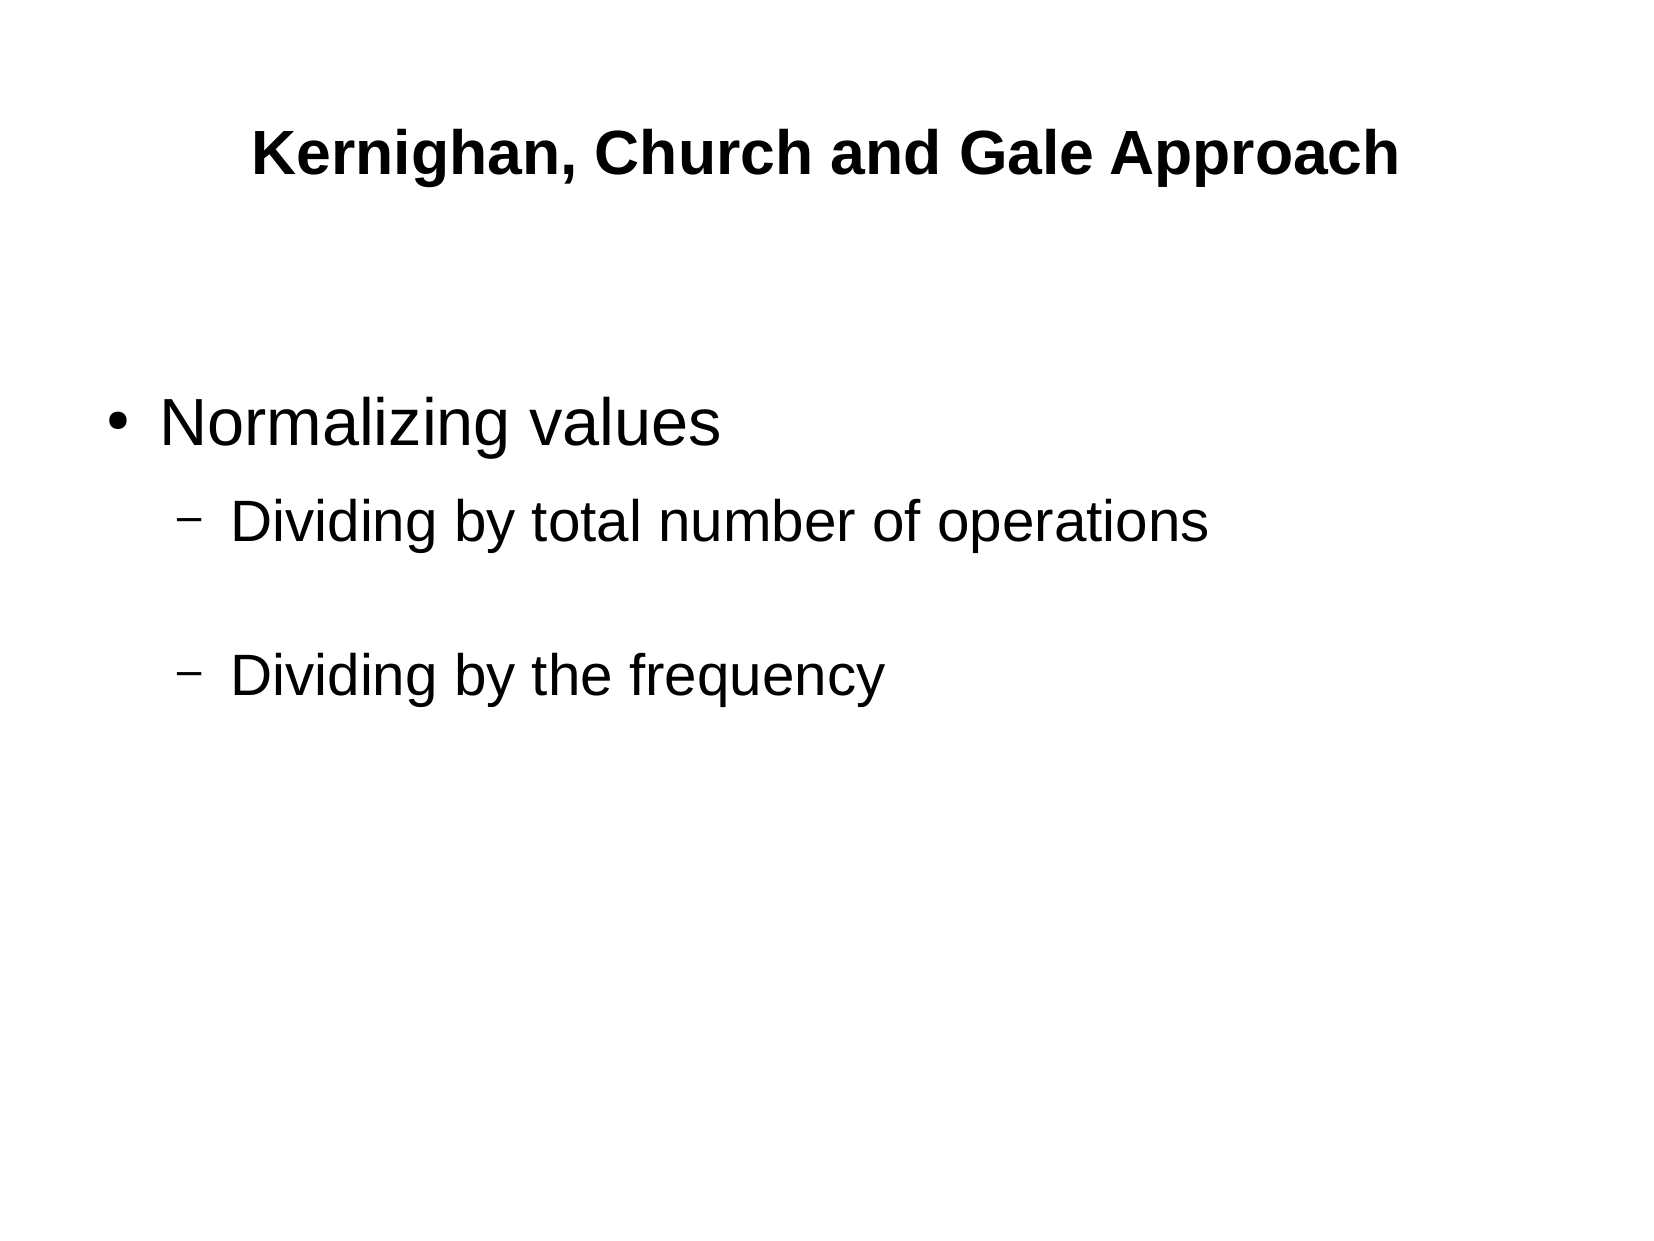

# Kernighan, Church and Gale Approach
Normalizing values
Dividing by total number of operations
Dividing by the frequency